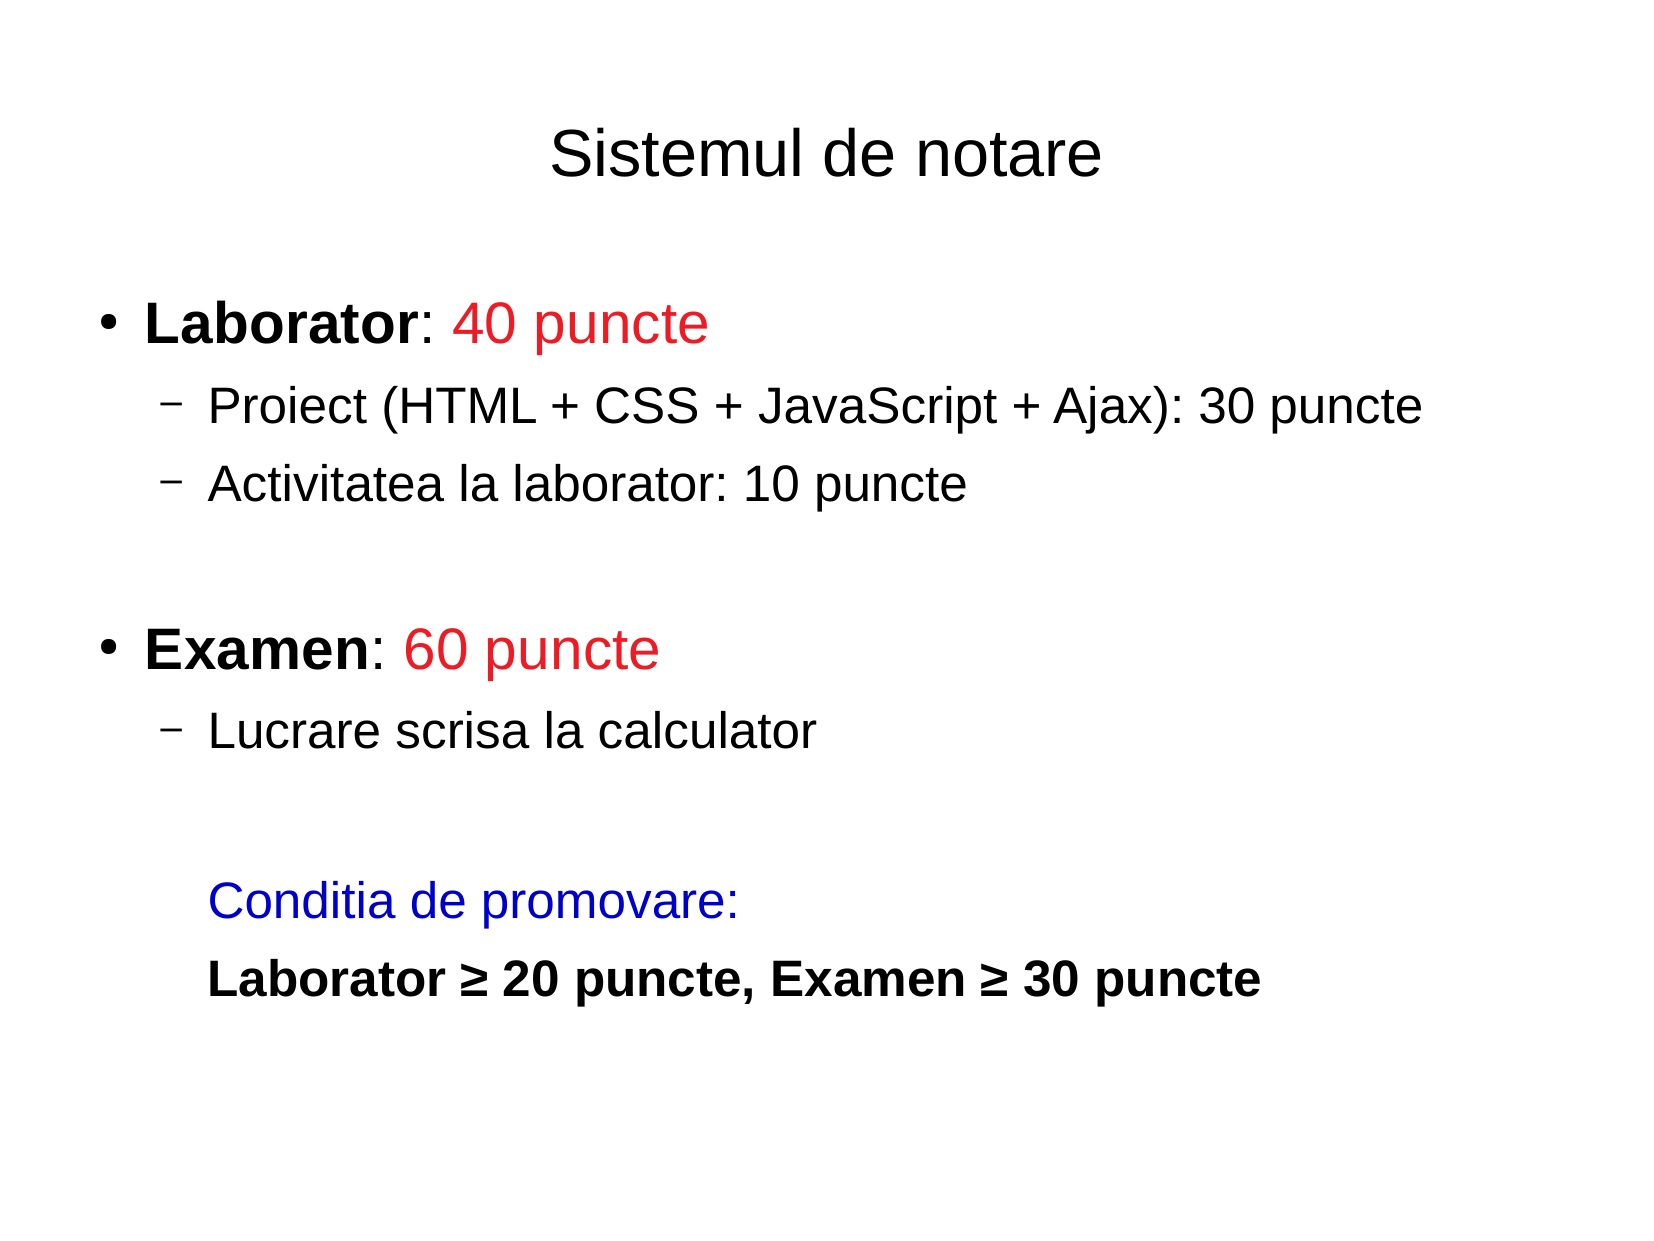

# Sistemul de notare
Laborator: 40 puncte
Proiect (HTML + CSS + JavaScript + Ajax): 30 puncte
Activitatea la laborator: 10 puncte
Examen: 60 puncte
Lucrare scrisa la calculator
Conditia de promovare:
Laborator ≥ 20 puncte, Examen ≥ 30 puncte